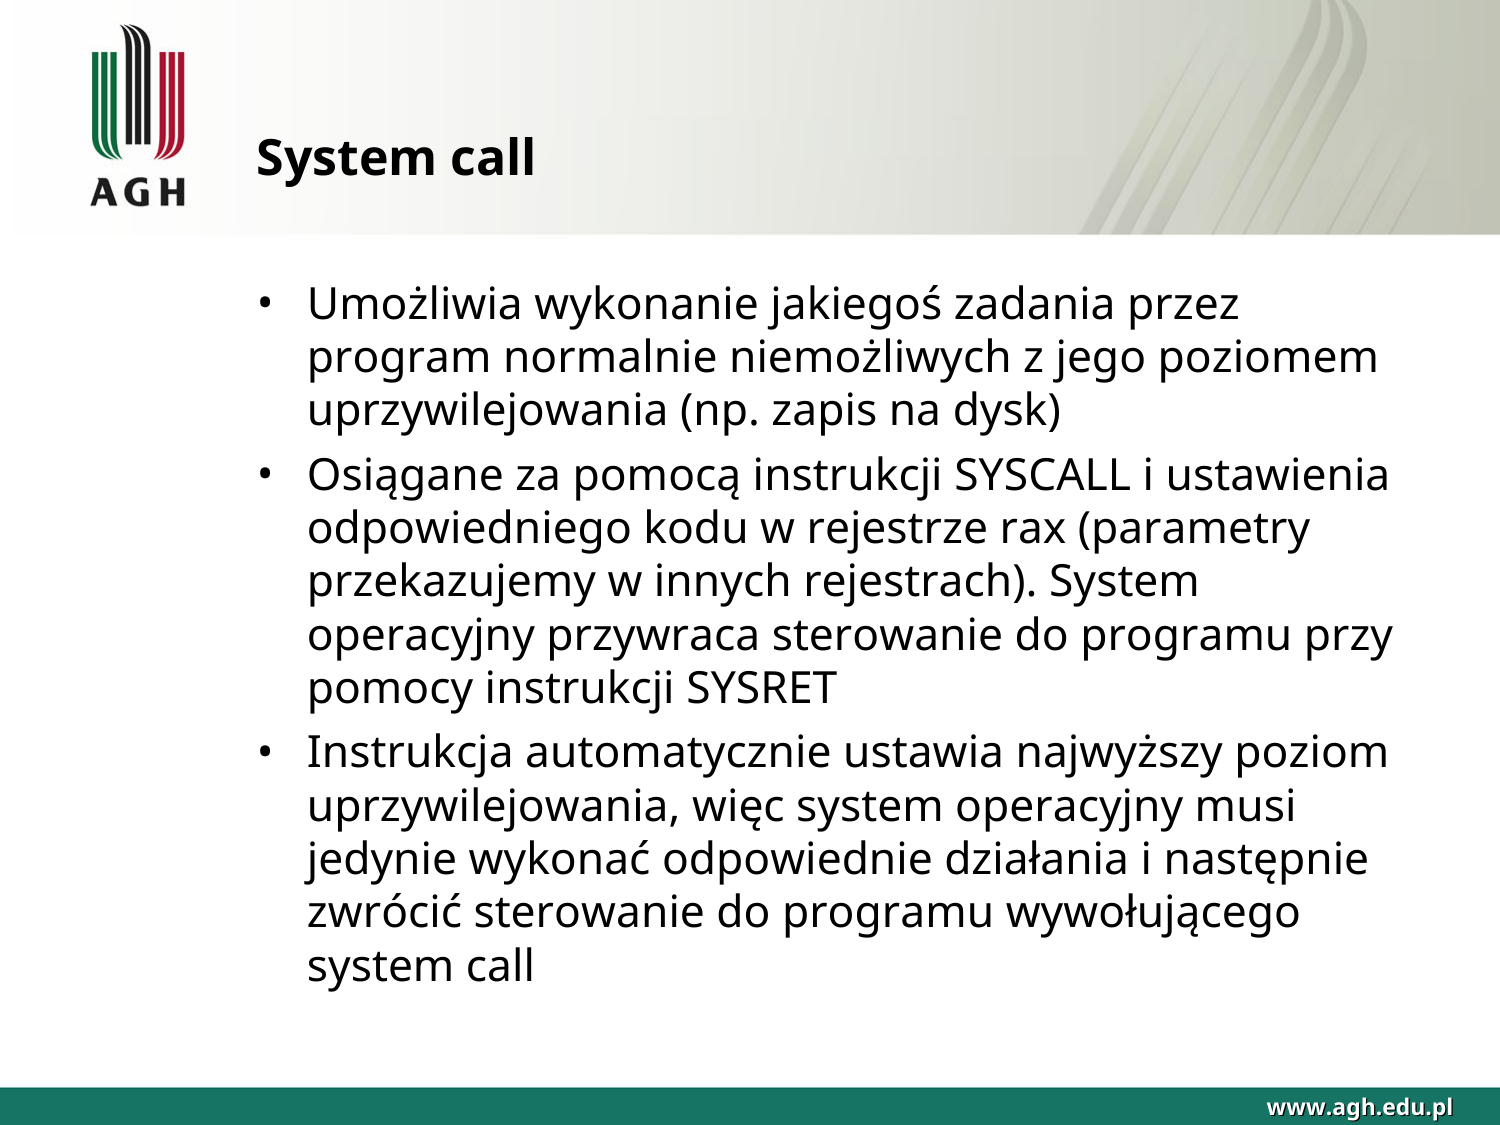

# System call
Umożliwia wykonanie jakiegoś zadania przez program normalnie niemożliwych z jego poziomem uprzywilejowania (np. zapis na dysk)
Osiągane za pomocą instrukcji SYSCALL i ustawienia odpowiedniego kodu w rejestrze rax (parametry przekazujemy w innych rejestrach). System operacyjny przywraca sterowanie do programu przy pomocy instrukcji SYSRET
Instrukcja automatycznie ustawia najwyższy poziom uprzywilejowania, więc system operacyjny musi jedynie wykonać odpowiednie działania i następnie zwrócić sterowanie do programu wywołującego system call
www.agh.edu.pl